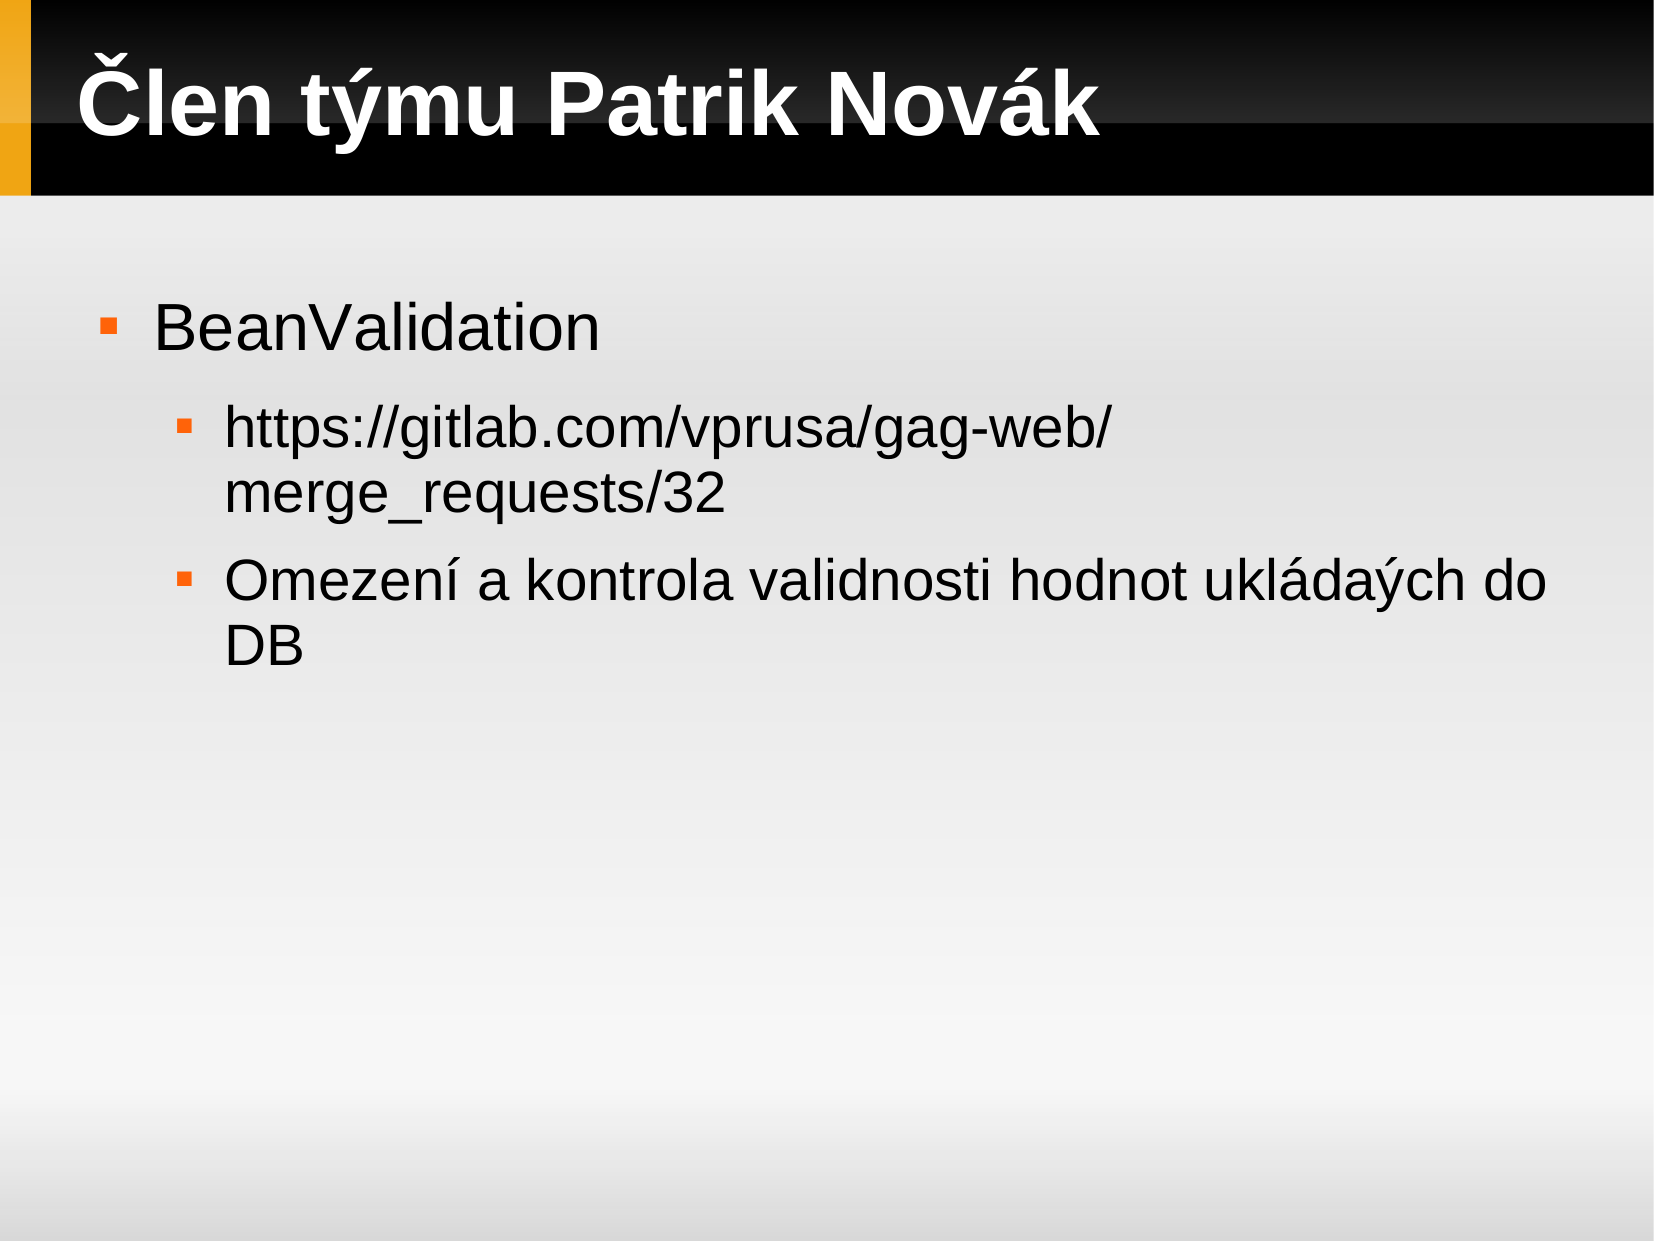

# Člen týmu Patrik Novák
BeanValidation
https://gitlab.com/vprusa/gag-web/merge_requests/32
Omezení a kontrola validnosti hodnot ukládaých do DB